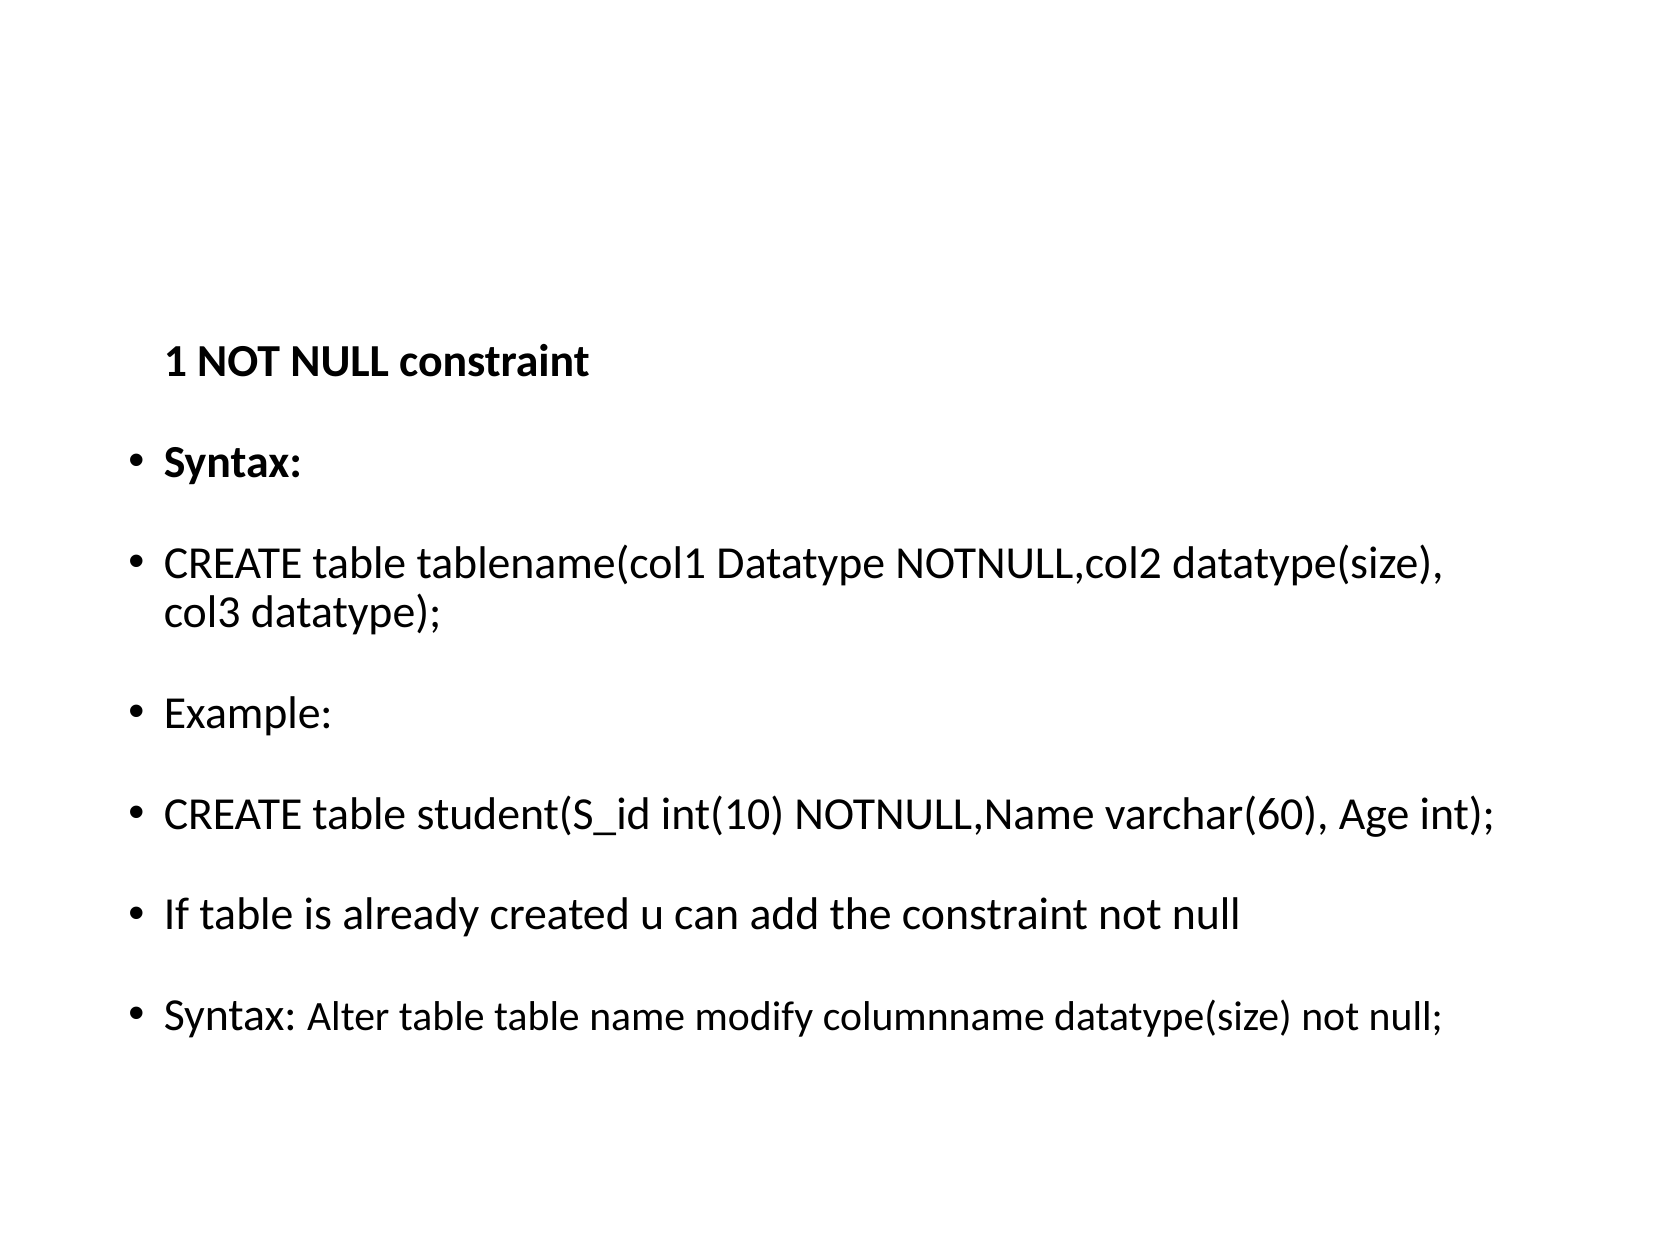

1 NOT NULL constraint
Syntax:
CREATE table tablename(col1 Datatype NOTNULL,col2 datatype(size), col3 datatype);
Example:
CREATE table student(S_id int(10) NOTNULL,Name varchar(60), Age int);
If table is already created u can add the constraint not null
Syntax: Alter table table name modify columnname datatype(size) not null;